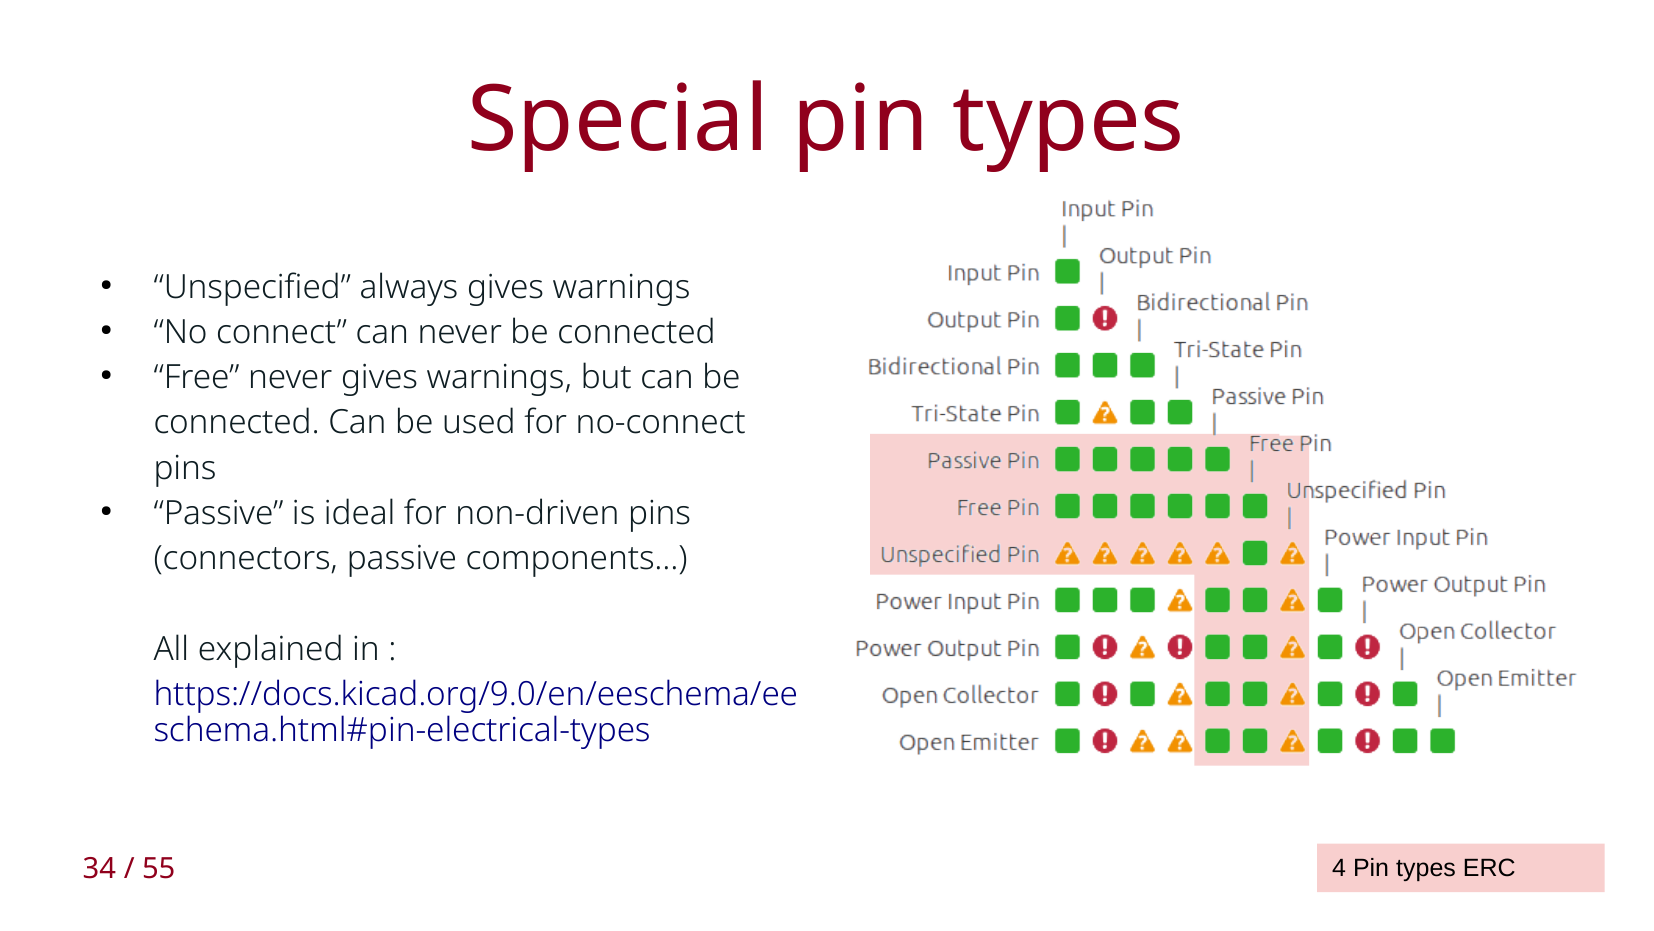

# Special pin types
“Unspecified” always gives warnings
“No connect” can never be connected
“Free” never gives warnings, but can be connected. Can be used for no-connect pins
“Passive” is ideal for non-driven pins (connectors, passive components...)
All explained in : https://docs.kicad.org/9.0/en/eeschema/eeschema.html#pin-electrical-types
4 Pin types ERC
34